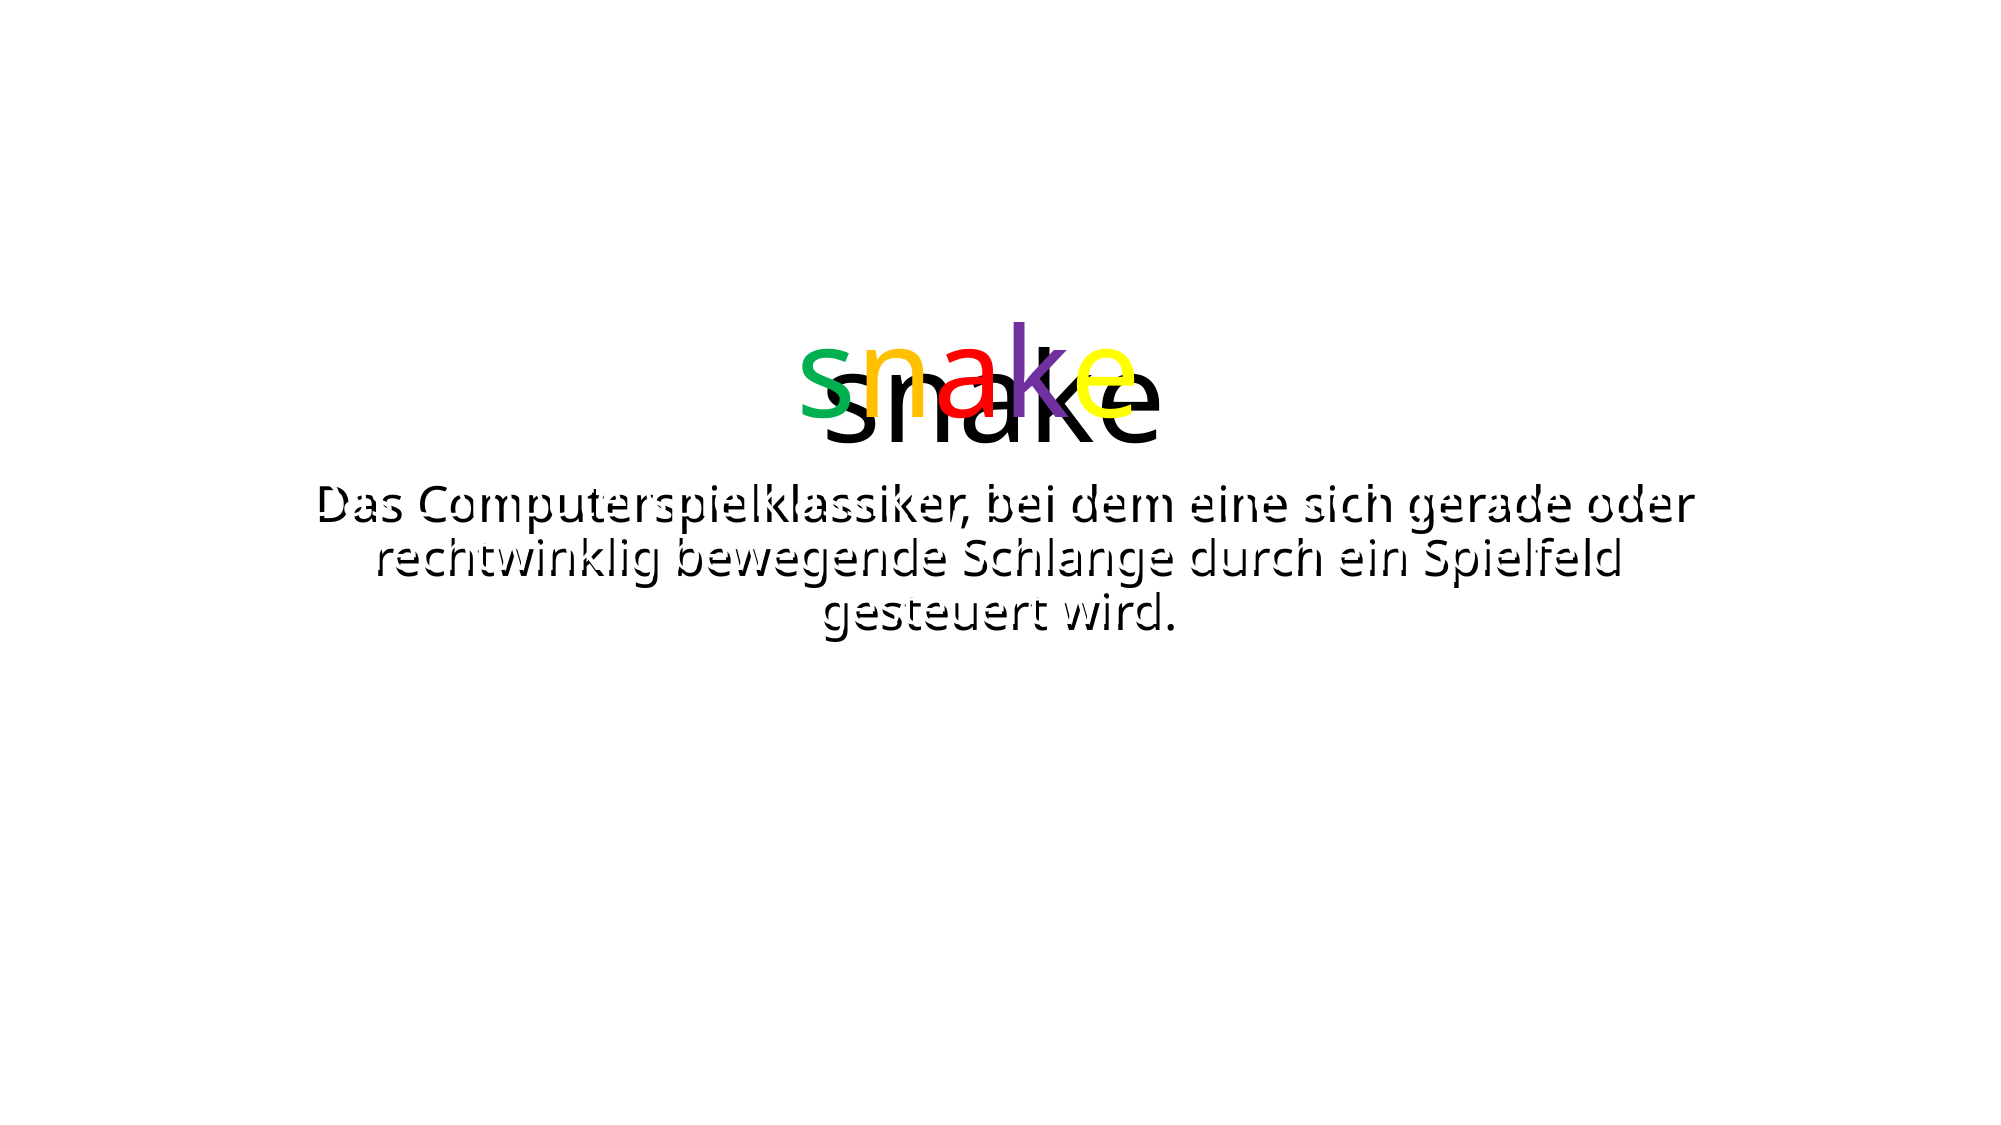

snake
snake
# Das Computerspielklassiker, bei dem eine sich gerade oder rechtwinklig bewegende Schlange durch ein Spielfeld gesteuert wird.
 Das Computerspielklassiker, bei dem eine sich gerade oder rechtwinklig bewegende Schlange durch ein Spielfeld gesteuert wird.